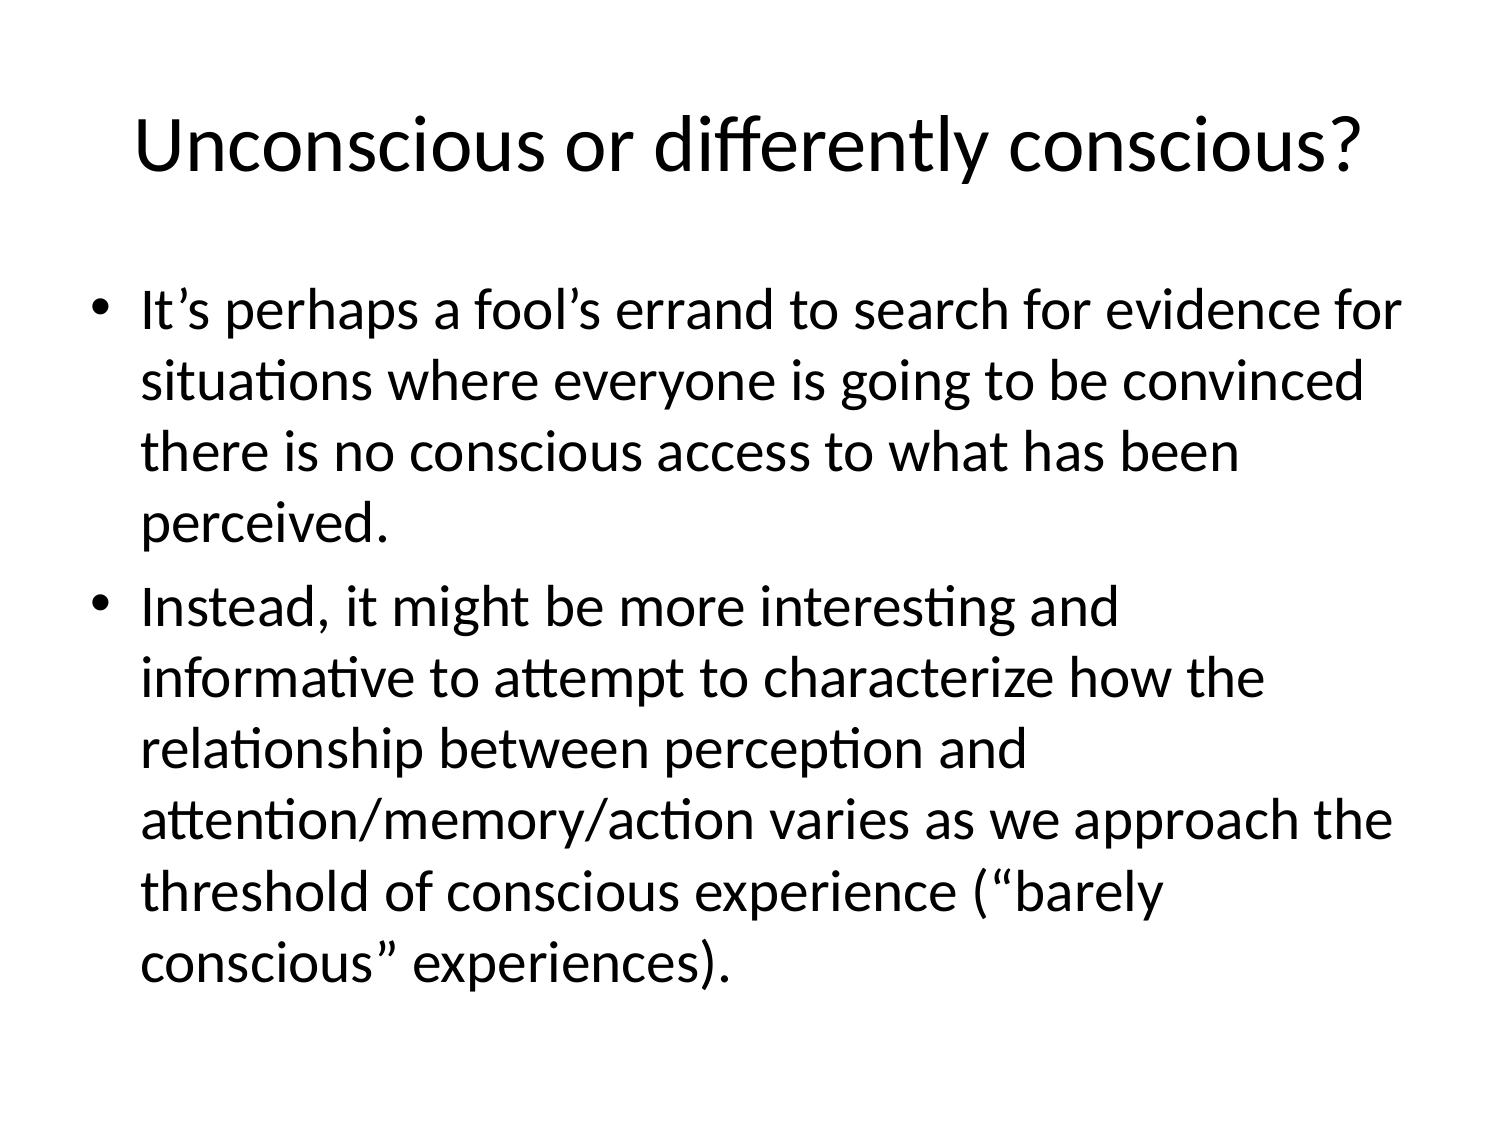

# Unconscious or differently conscious?
It’s perhaps a fool’s errand to search for evidence for situations where everyone is going to be convinced there is no conscious access to what has been perceived.
Instead, it might be more interesting and informative to attempt to characterize how the relationship between perception and attention/memory/action varies as we approach the threshold of conscious experience (“barely conscious” experiences).